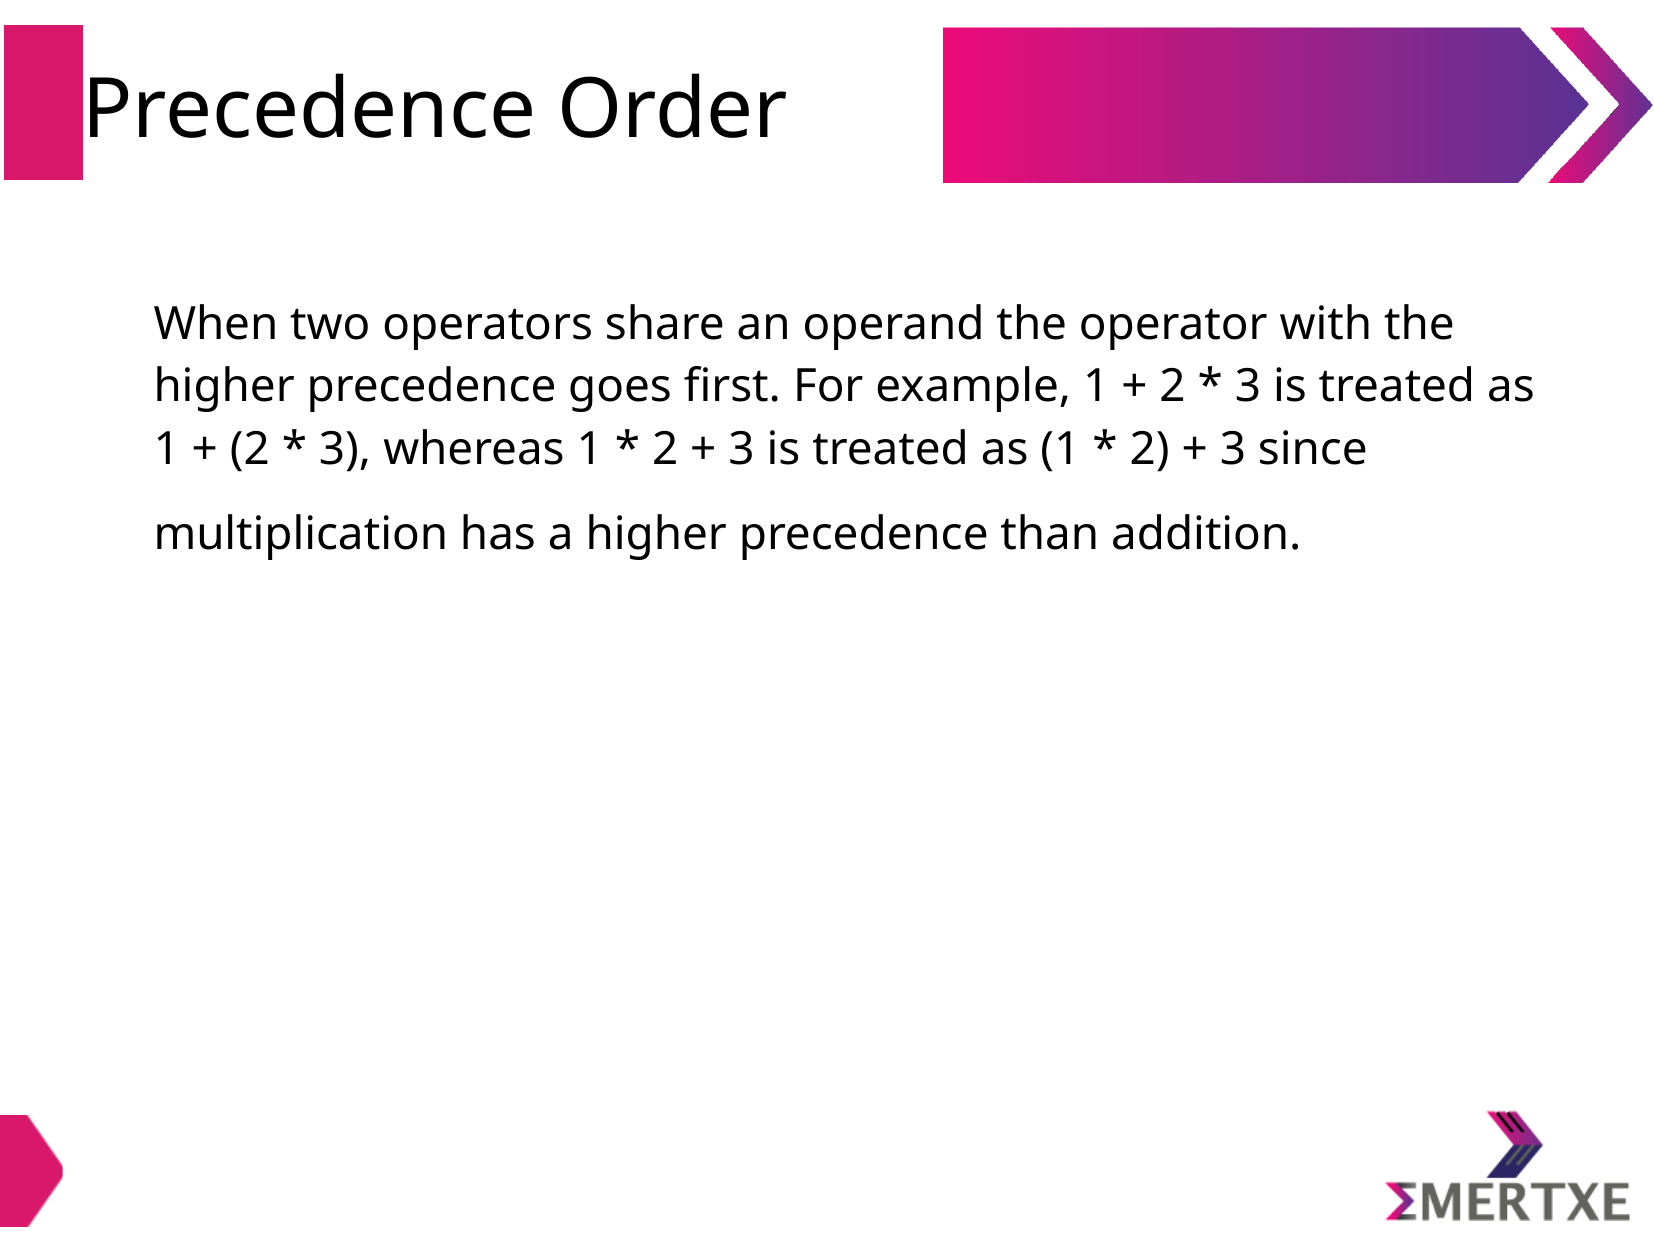

# Precedence Order
When two operators share an operand the operator with the higher precedence goes first. For example, 1 + 2 * 3 is treated as 1 + (2 * 3), whereas 1 * 2 + 3 is treated as (1 * 2) + 3 since multiplication has a higher precedence than addition.